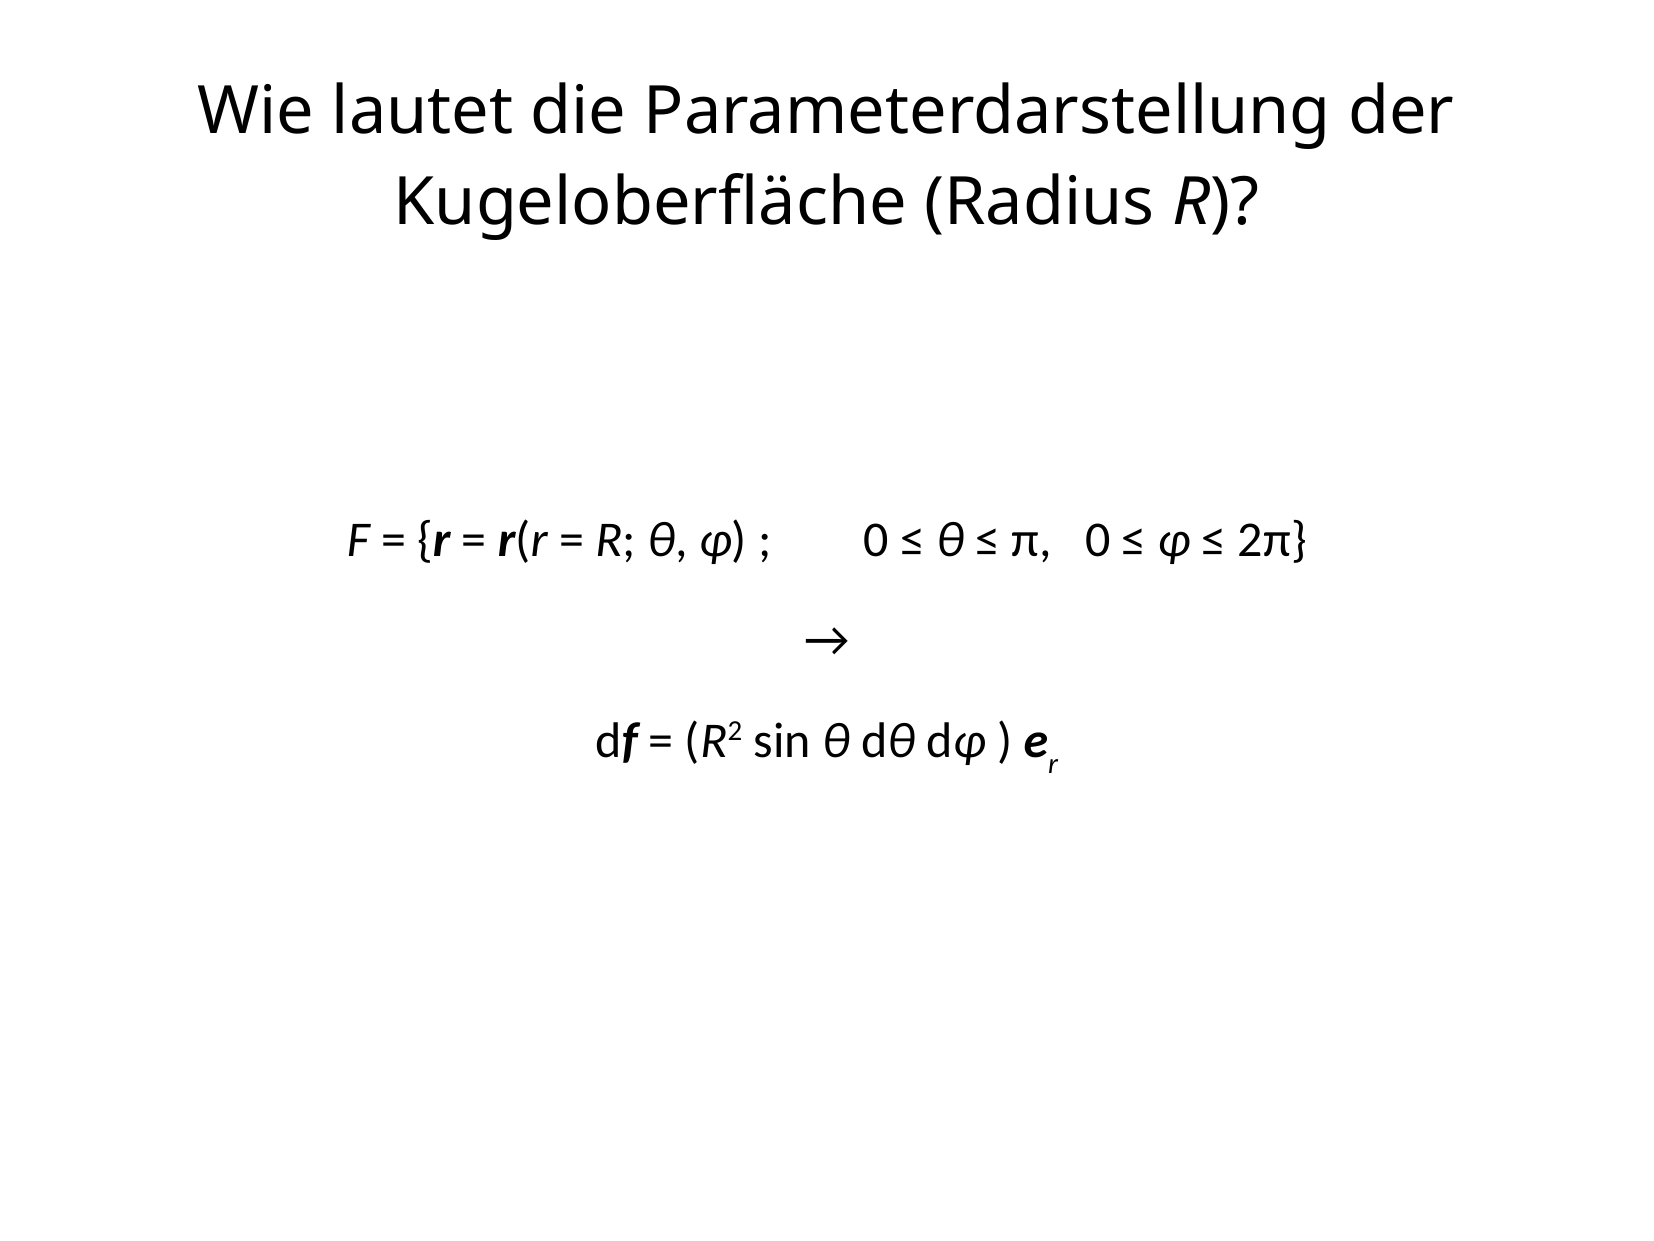

# Wie lautet die Parameterdarstellung der Kugeloberfläche (Radius R)?
F = {r = r(r = R; θ, φ) ;		0 ≤ θ ≤ π,	0 ≤ φ ≤ 2π}
→
df = (R2 sin θ dθ dφ ) er